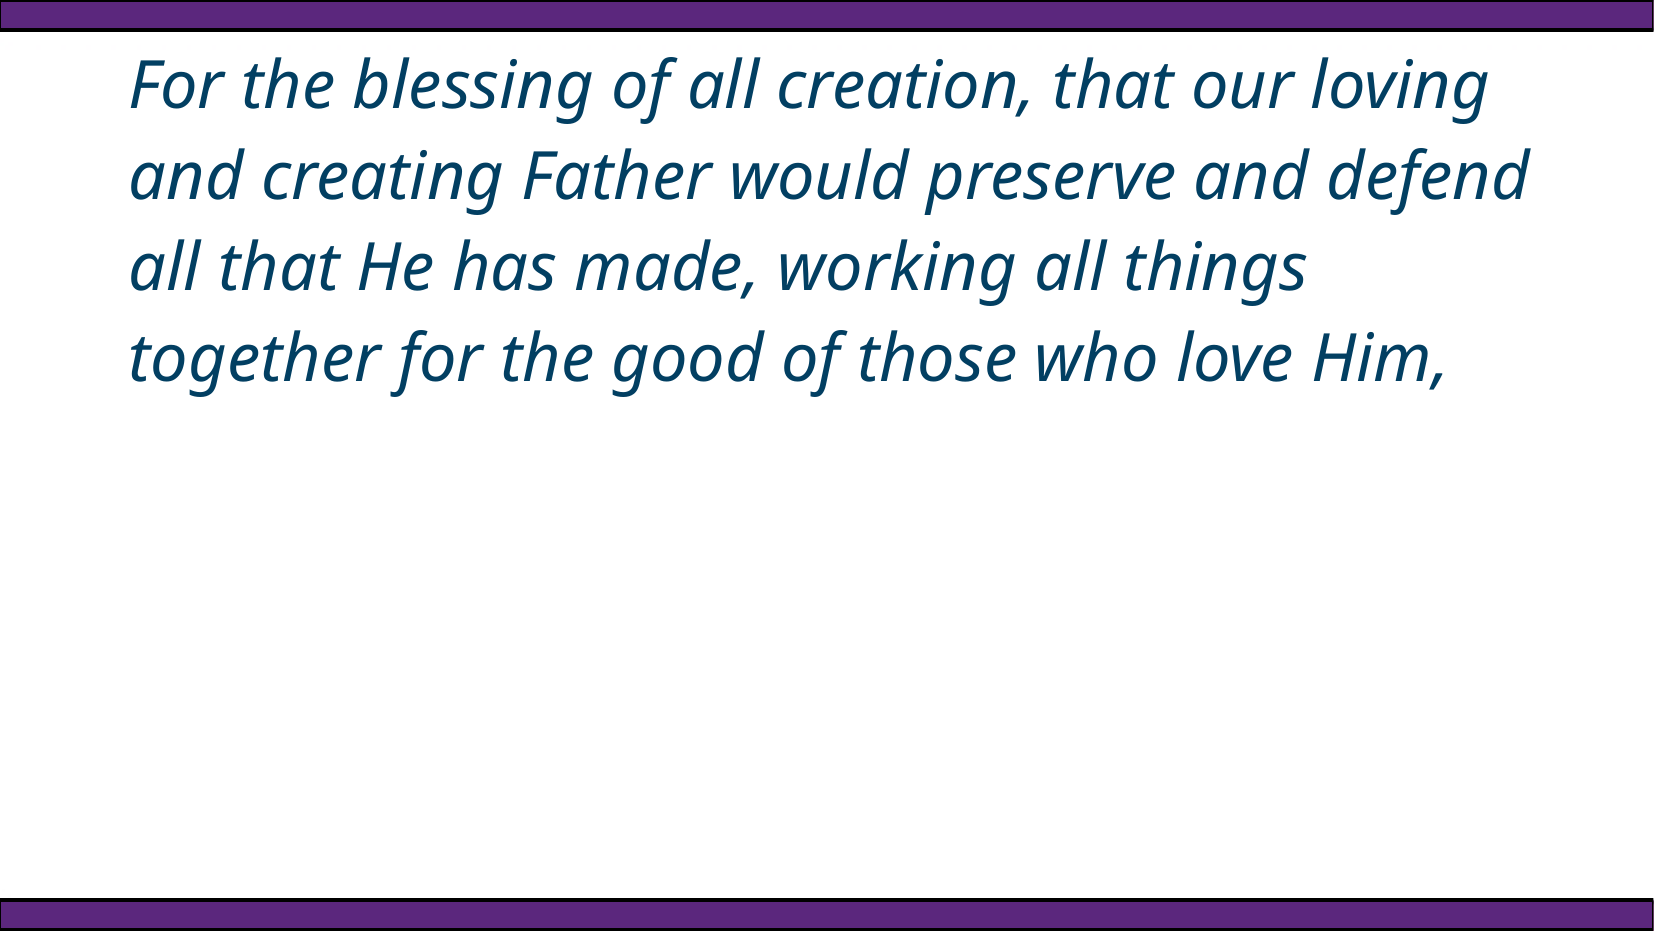

For the blessing of all creation, that our loving
 and creating Father would preserve and defend
 all that He has made, working all things
 together for the good of those who love Him,